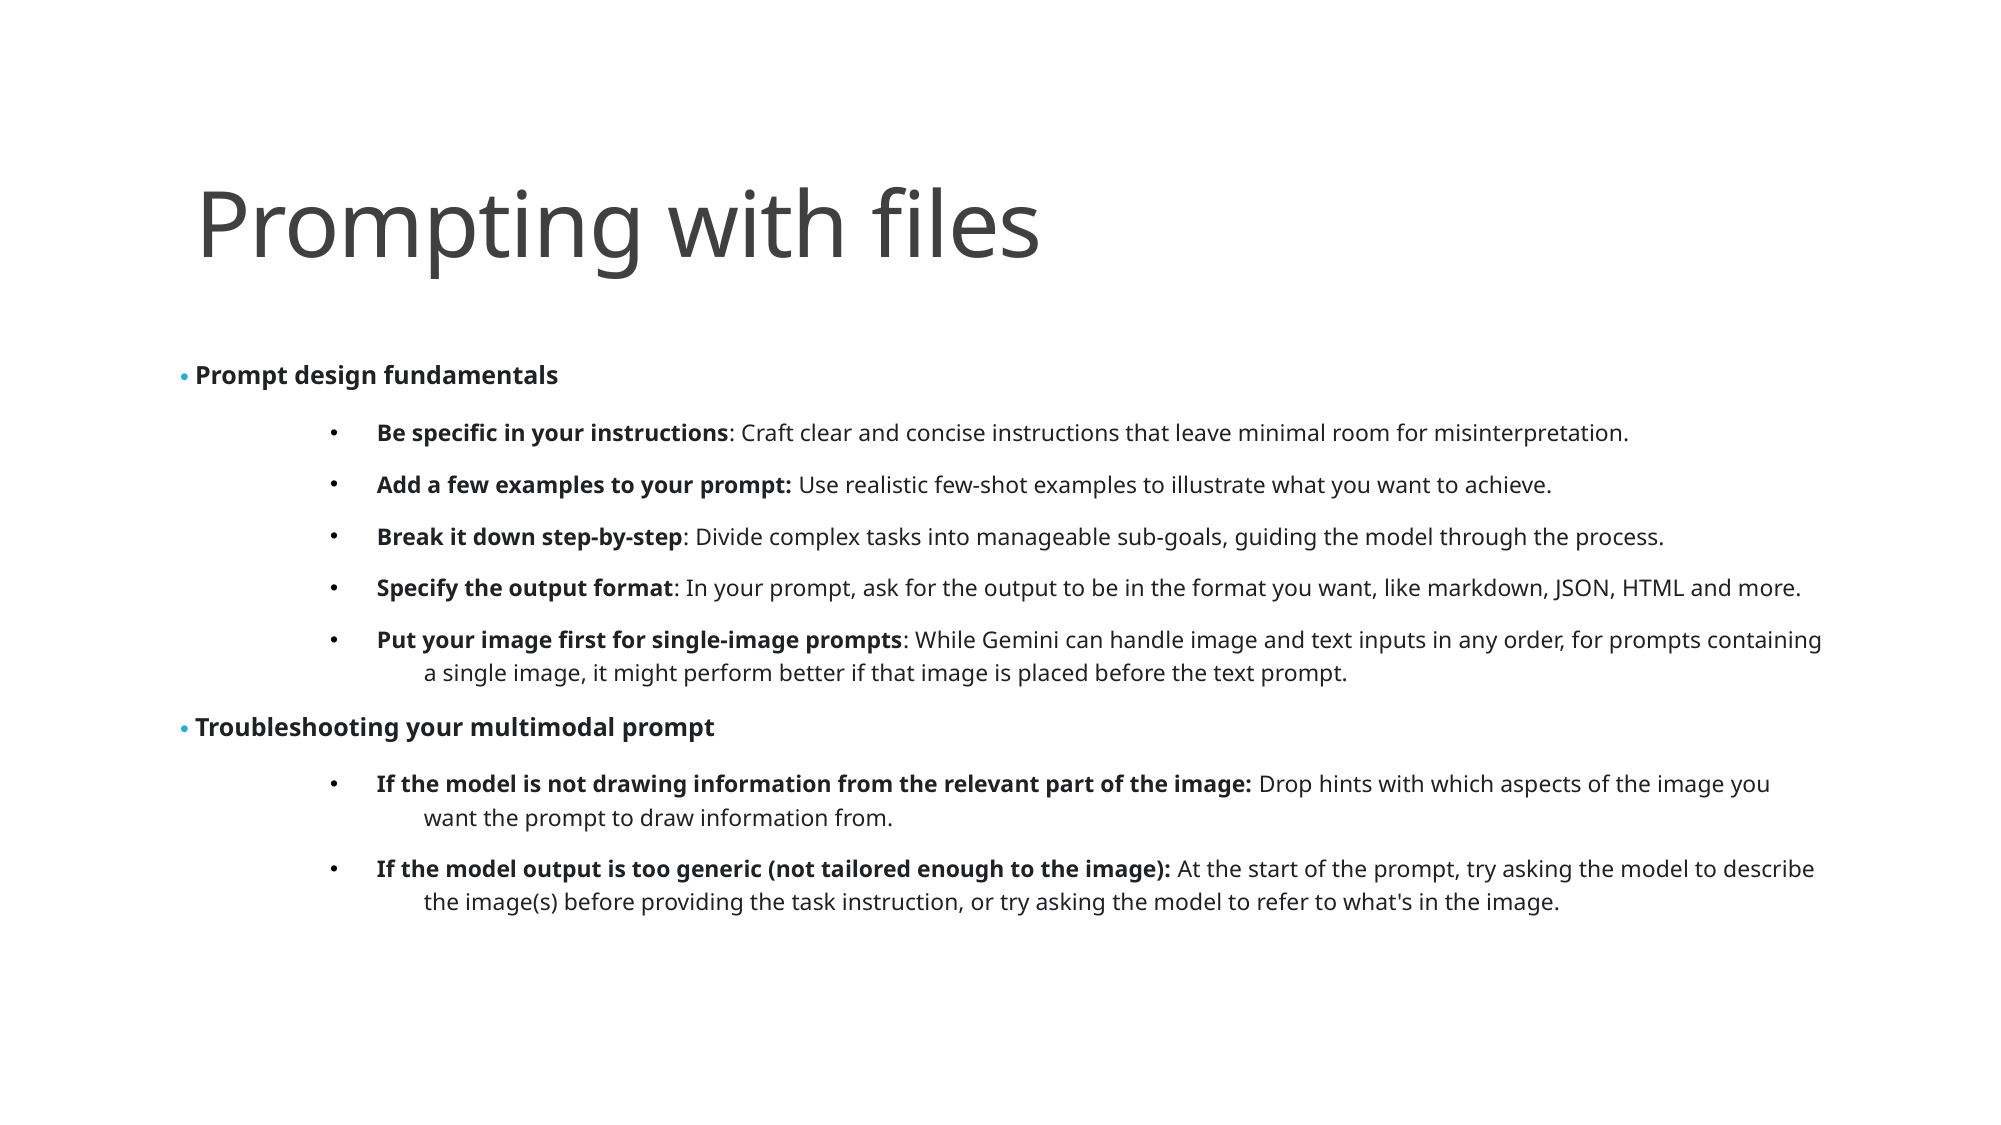

# Prompting with files
Prompt design fundamentals
Be specific in your instructions: Craft clear and concise instructions that leave minimal room for misinterpretation.
Add a few examples to your prompt: Use realistic few-shot examples to illustrate what you want to achieve.
Break it down step-by-step: Divide complex tasks into manageable sub-goals, guiding the model through the process.
Specify the output format: In your prompt, ask for the output to be in the format you want, like markdown, JSON, HTML and more.
Put your image first for single-image prompts: While Gemini can handle image and text inputs in any order, for prompts containing a single image, it might perform better if that image is placed before the text prompt.
Troubleshooting your multimodal prompt
If the model is not drawing information from the relevant part of the image: Drop hints with which aspects of the image you want the prompt to draw information from.
If the model output is too generic (not tailored enough to the image): At the start of the prompt, try asking the model to describe the image(s) before providing the task instruction, or try asking the model to refer to what's in the image.